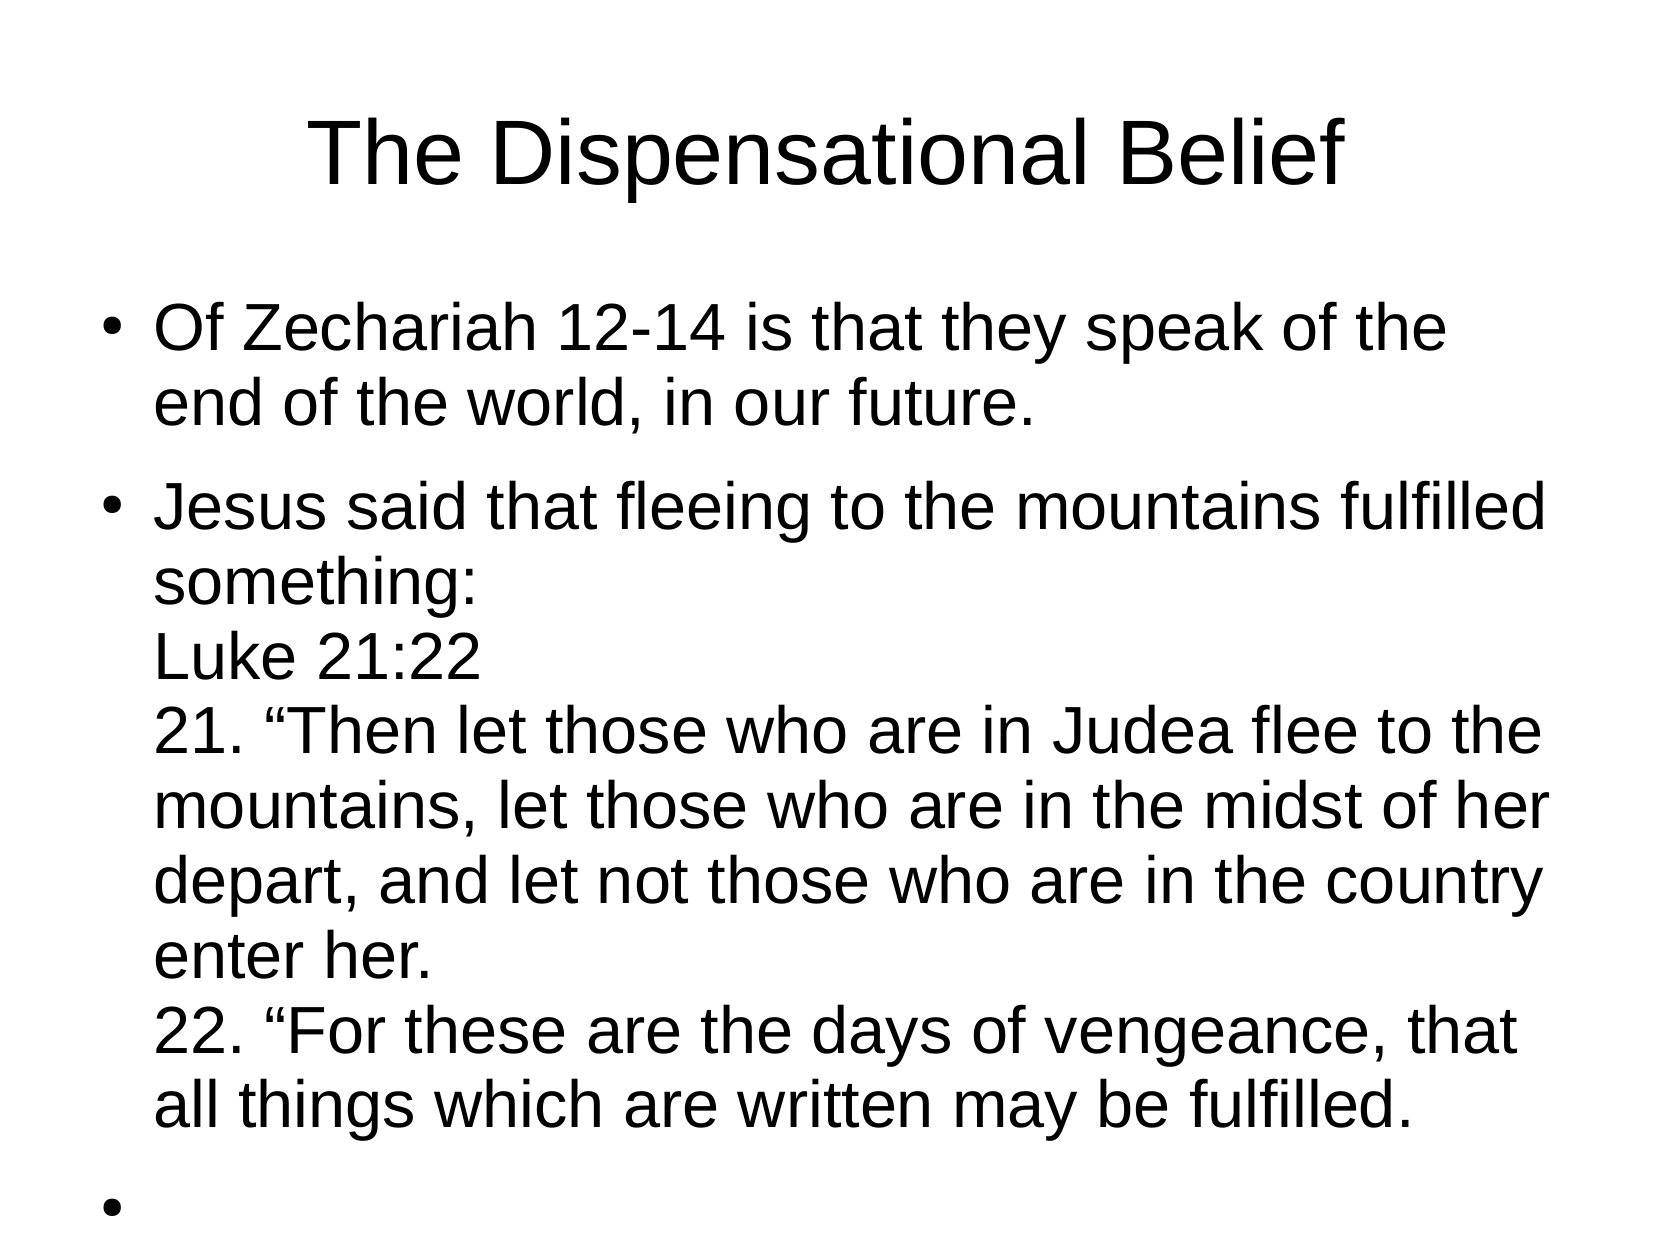

# The Dispensational Belief
Of Zechariah 12-14 is that they speak of the end of the world, in our future.
Jesus said that fleeing to the mountains fulfilled something:
Luke 21:22
21. “Then let those who are in Judea flee to the mountains, let those who are in the midst of her depart, and let not those who are in the country enter her.
22. “For these are the days of vengeance, that all things which are written may be fulfilled.